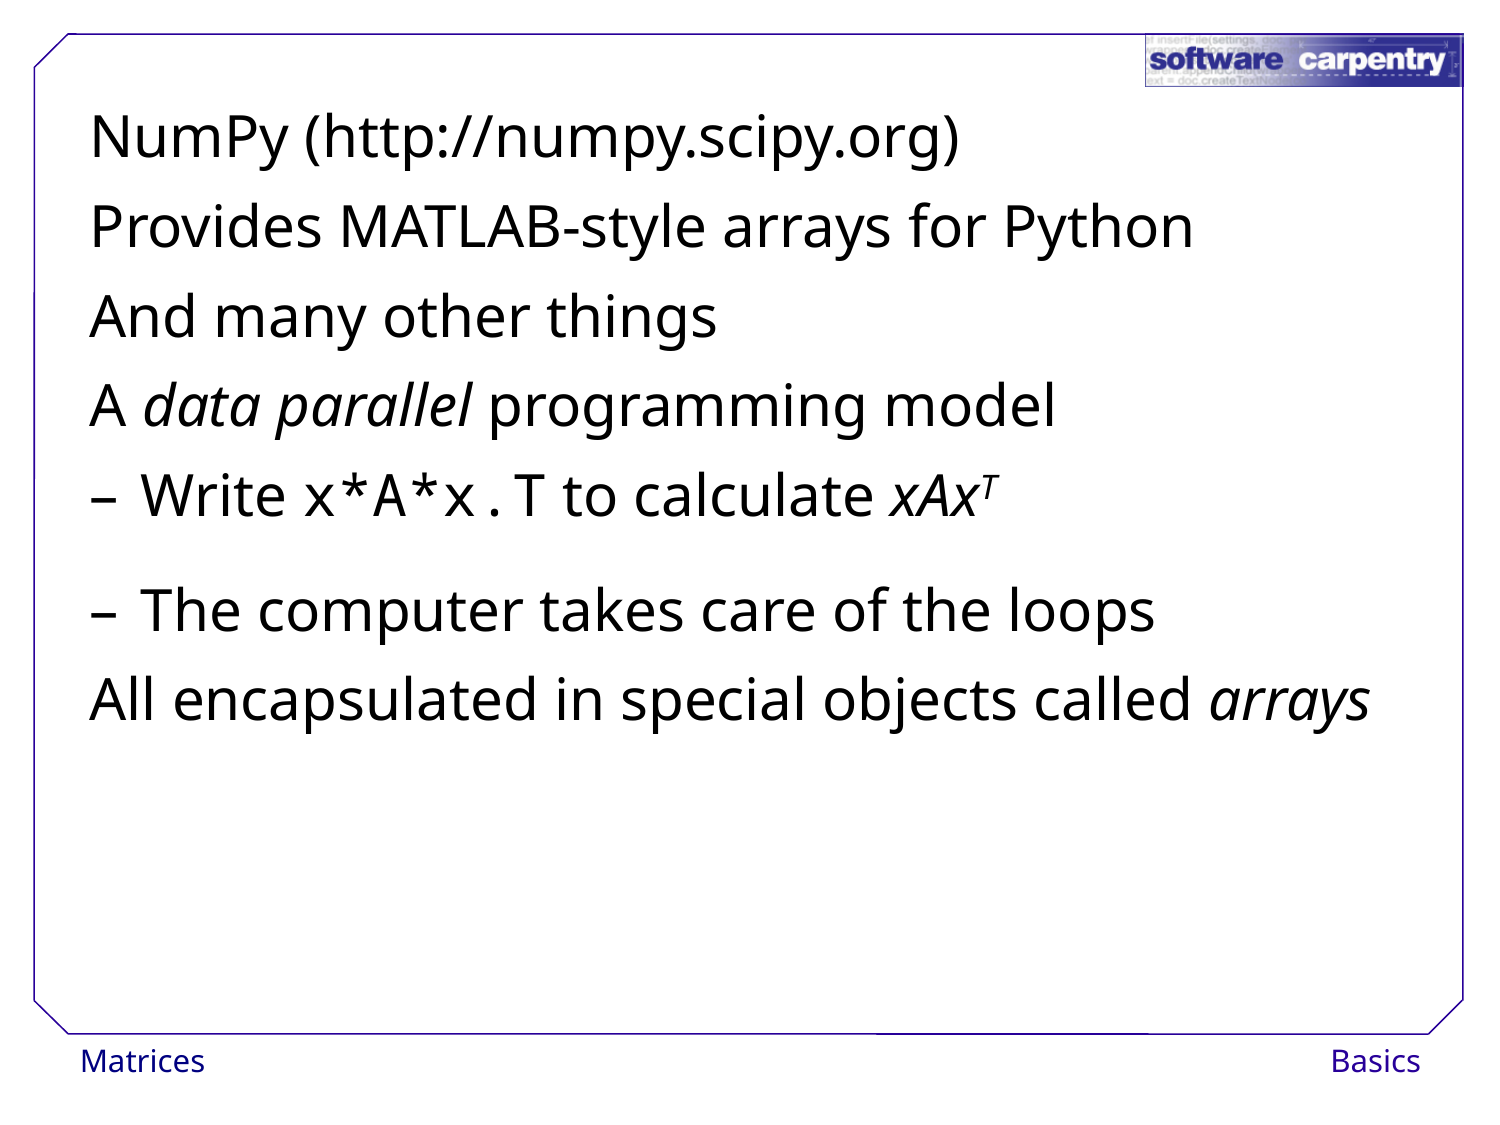

# NumPy (http://numpy.scipy.org)
Provides MATLAB-style arrays for Python
And many other things
A data parallel programming model
–	Write x*A*x.T to calculate xAxT
–	The computer takes care of the loops
All encapsulated in special objects called arrays